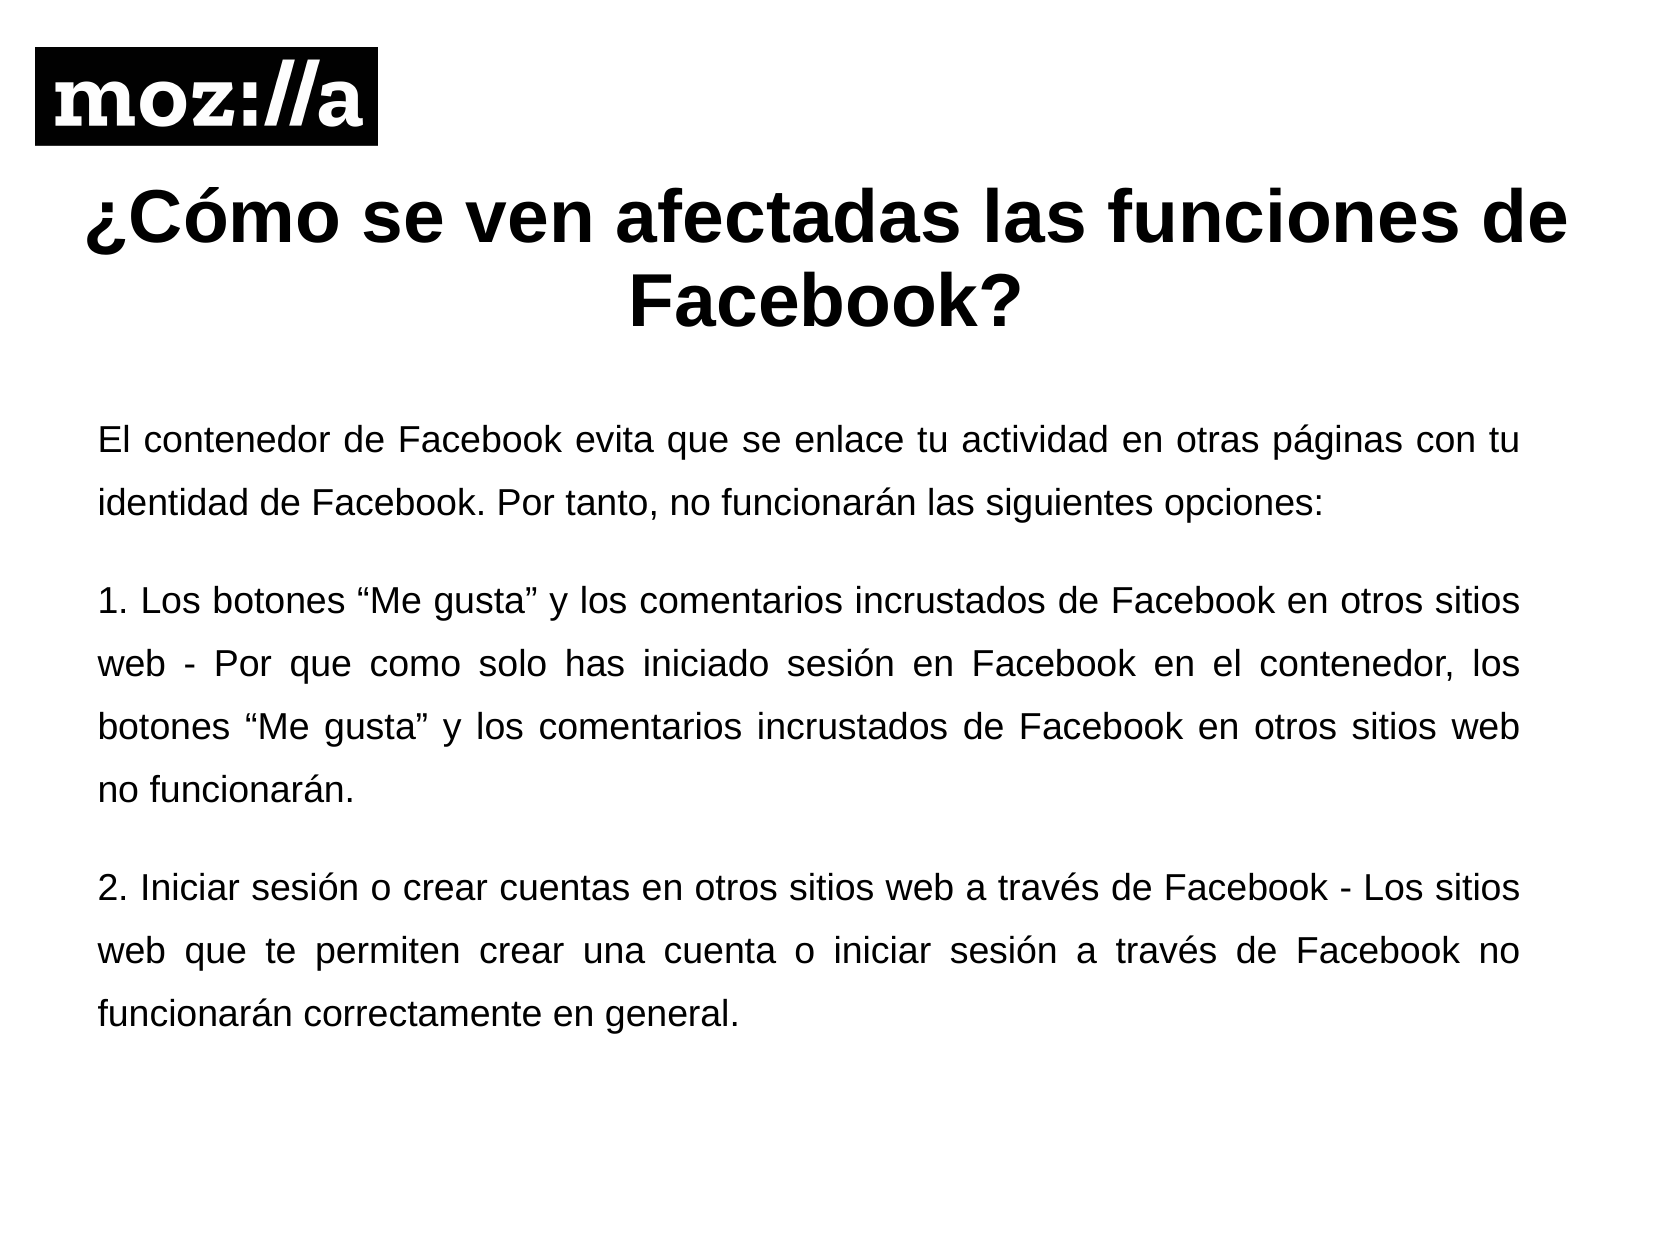

¿Cómo se ven afectadas las funciones de Facebook?
#
El contenedor de Facebook evita que se enlace tu actividad en otras páginas con tu identidad de Facebook. Por tanto, no funcionarán las siguientes opciones:
1. Los botones “Me gusta” y los comentarios incrustados de Facebook en otros sitios web - Por que como solo has iniciado sesión en Facebook en el contenedor, los botones “Me gusta” y los comentarios incrustados de Facebook en otros sitios web no funcionarán.
2. Iniciar sesión o crear cuentas en otros sitios web a través de Facebook - Los sitios web que te permiten crear una cuenta o iniciar sesión a través de Facebook no funcionarán correctamente en general.